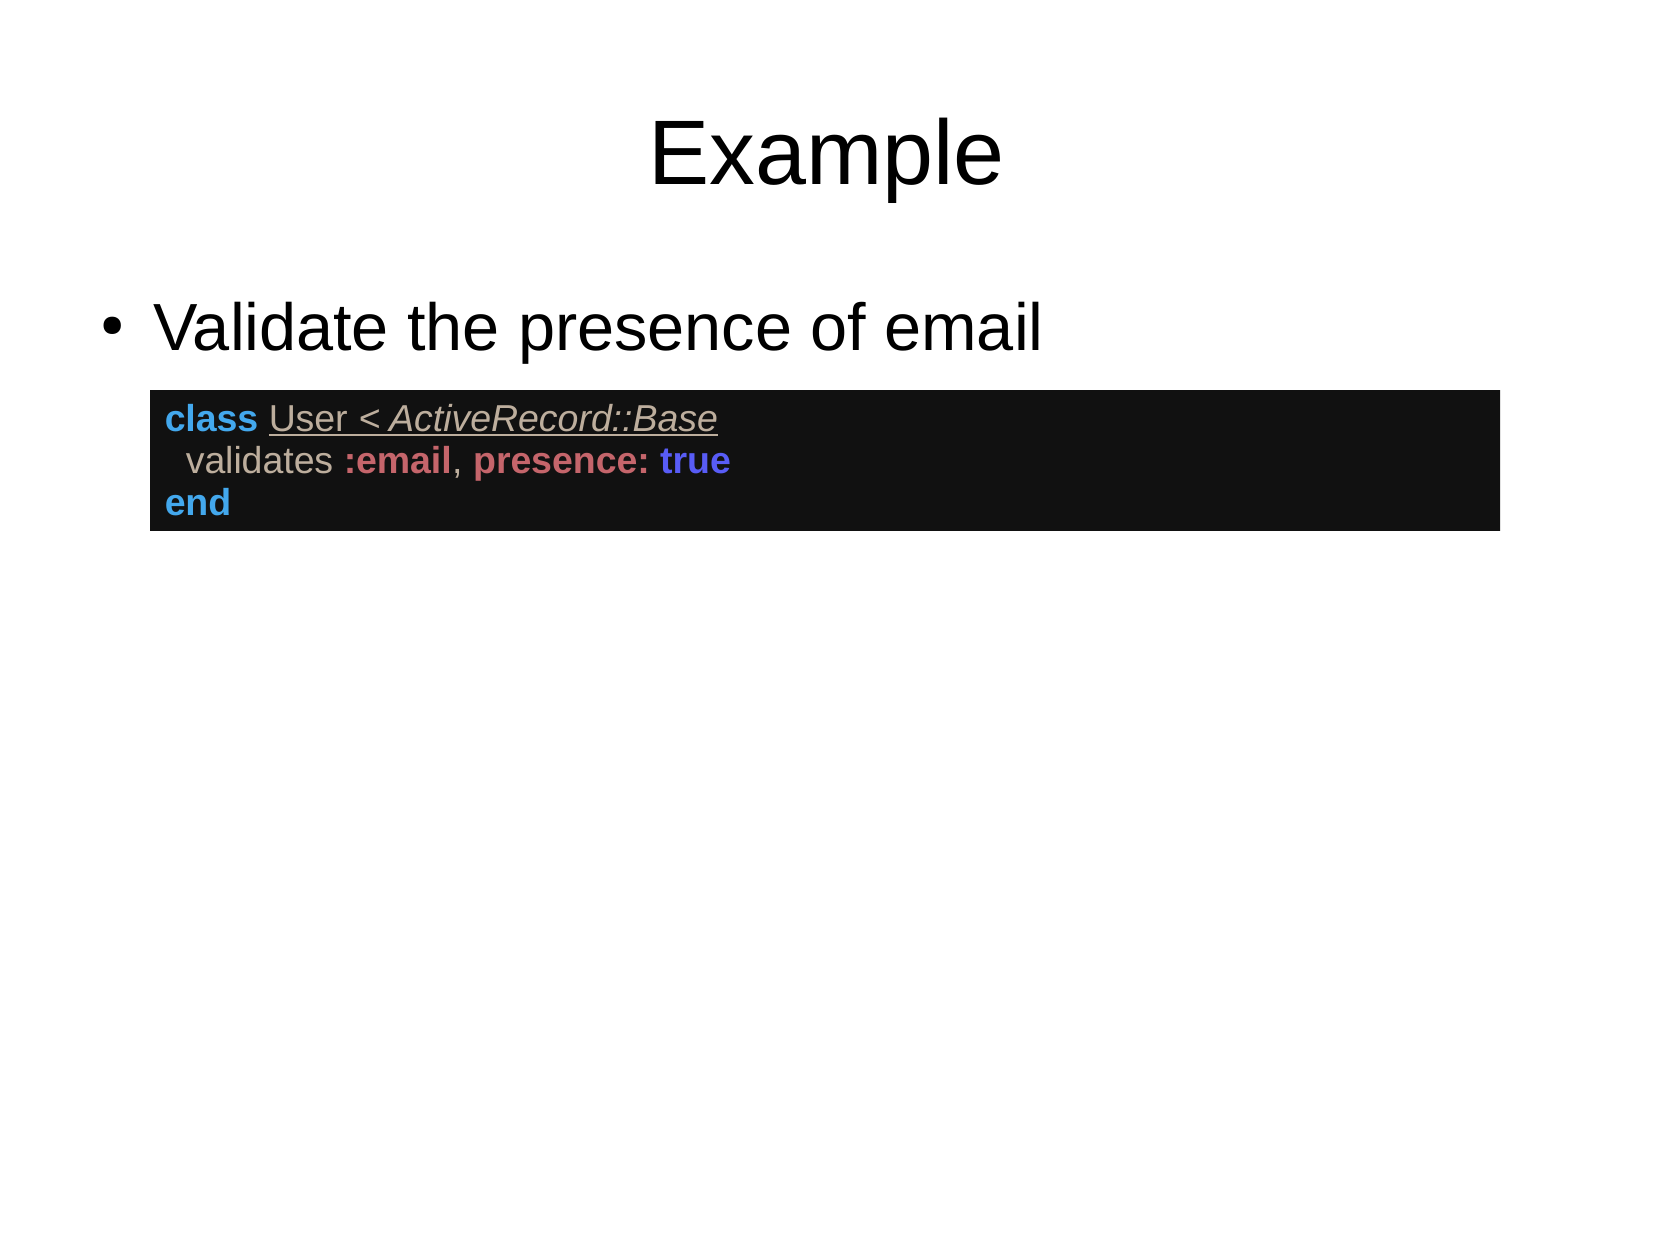

# Example
Validate the presence of email
class User < ActiveRecord::Base
 validates :email, presence: true
end